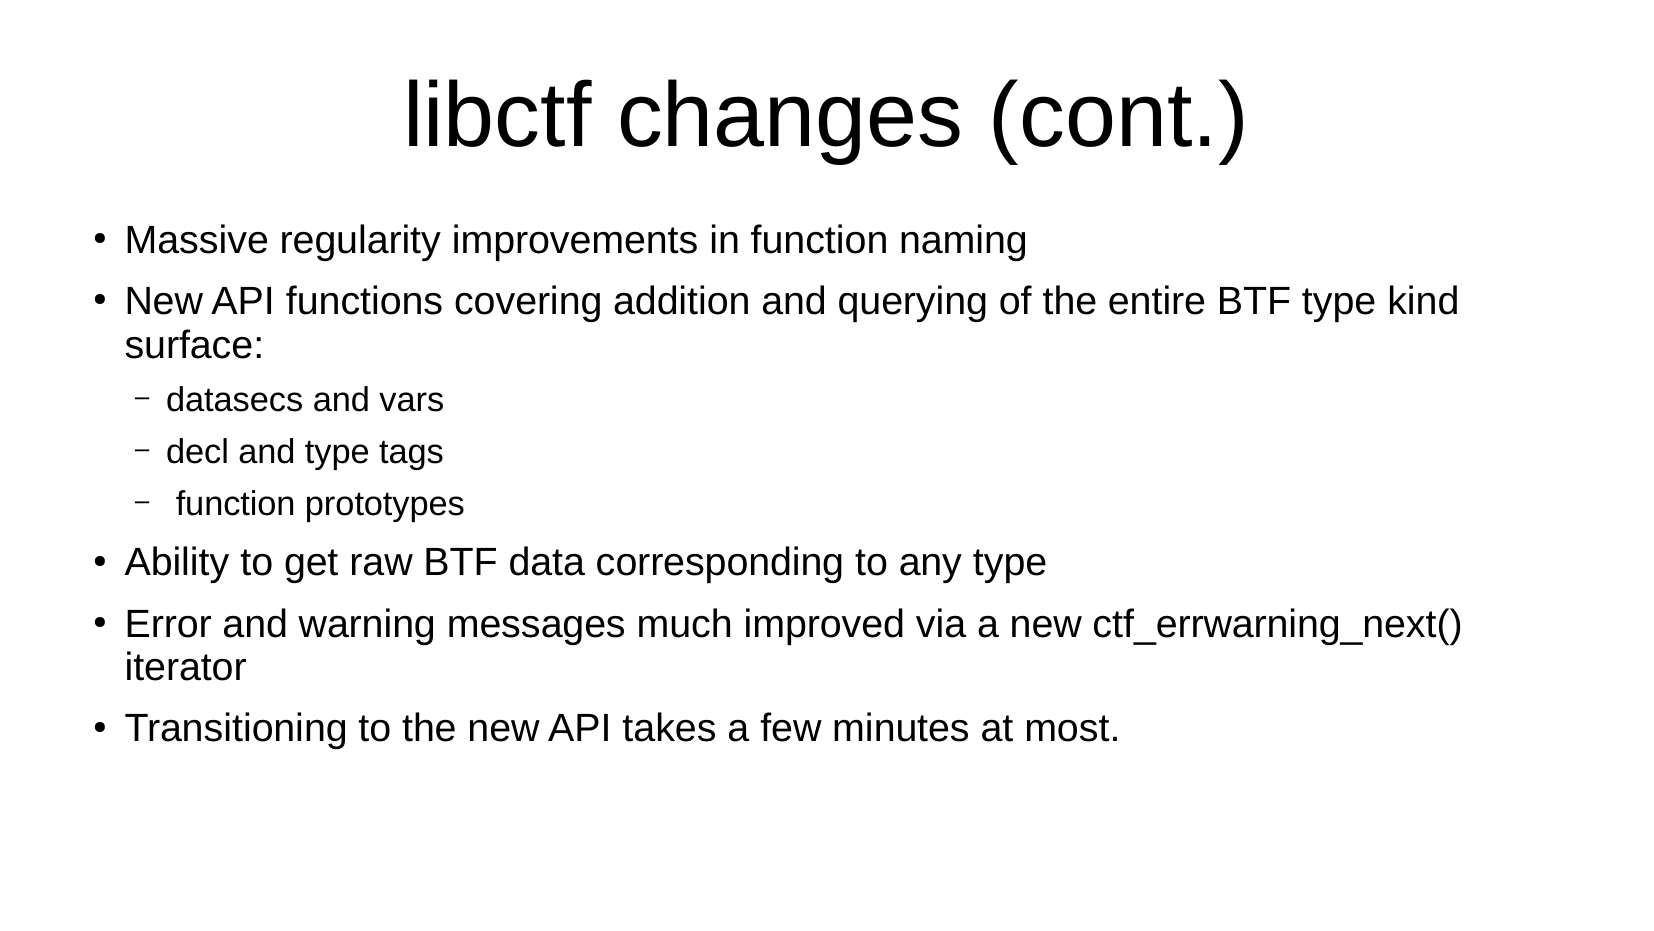

# libctf changes (cont.)
Massive regularity improvements in function naming
New API functions covering addition and querying of the entire BTF type kind surface:
datasecs and vars
decl and type tags
 function prototypes
Ability to get raw BTF data corresponding to any type
Error and warning messages much improved via a new ctf_errwarning_next() iterator
Transitioning to the new API takes a few minutes at most.